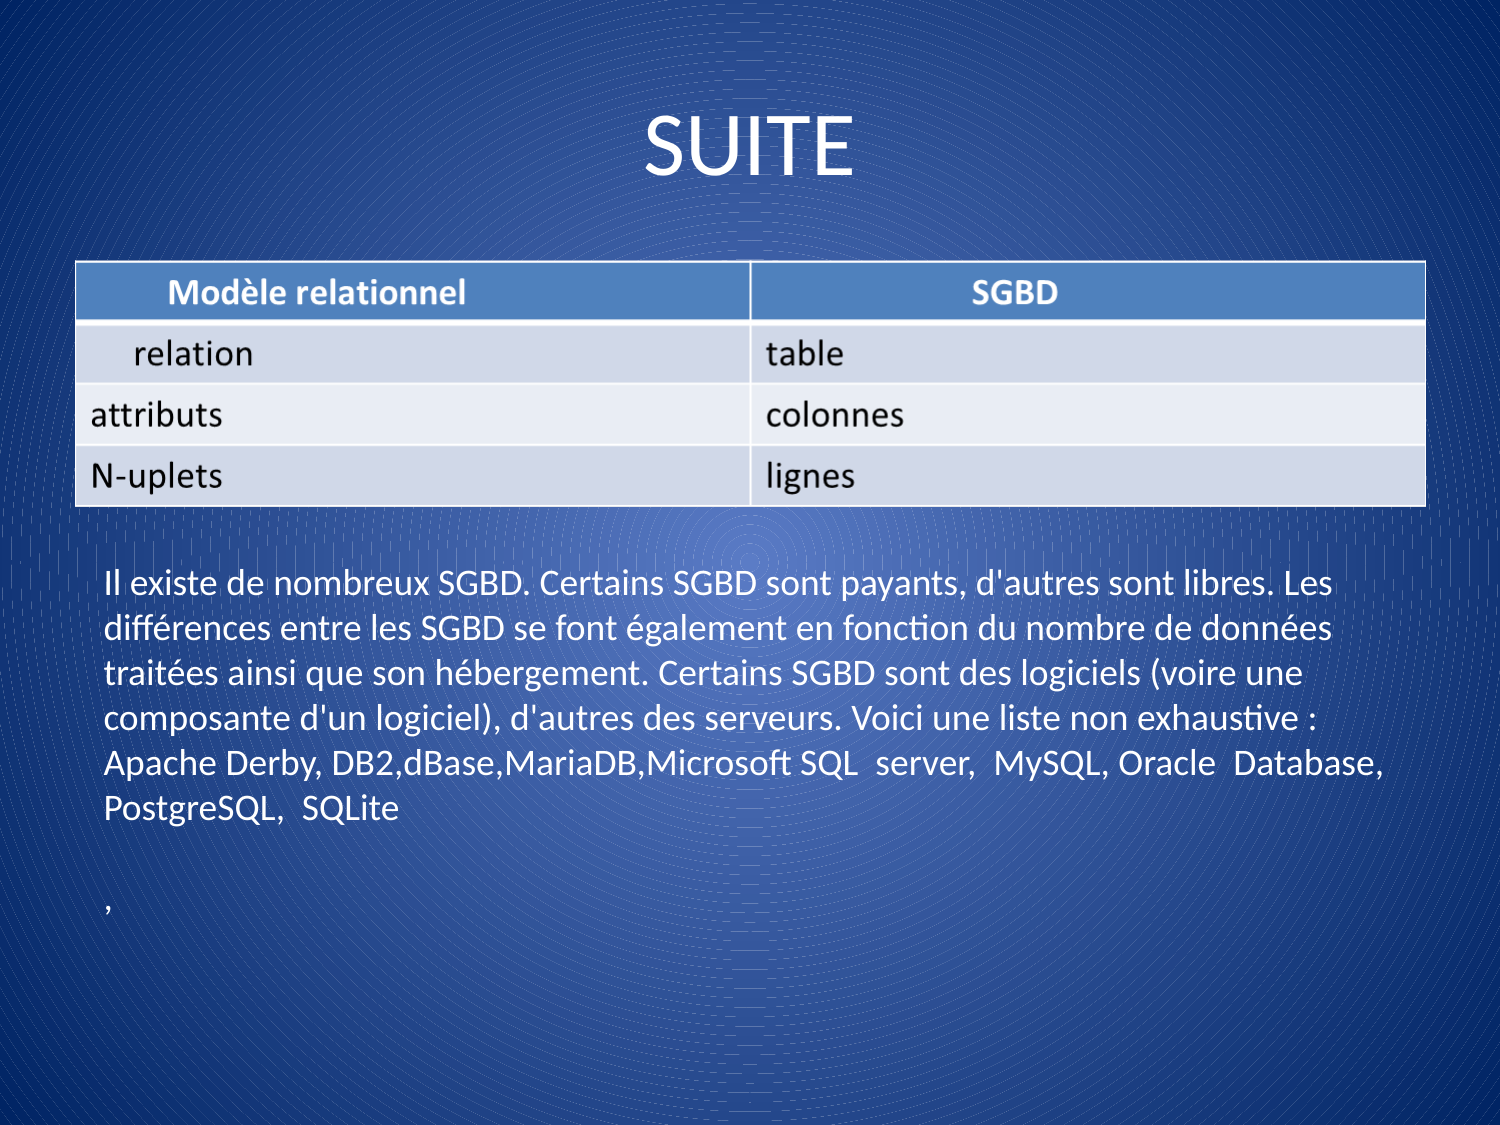

# SUITE
Il existe de nombreux SGBD. Certains SGBD sont payants, d'autres sont libres. Les différences entre les SGBD se font également en fonction du nombre de données traitées ainsi que son hébergement. Certains SGBD sont des logiciels (voire une composante d'un logiciel), d'autres des serveurs. Voici une liste non exhaustive :
Apache Derby, DB2,dBase,MariaDB,Microsoft SQL server, MySQL, Oracle Database, PostgreSQL, SQLite
,